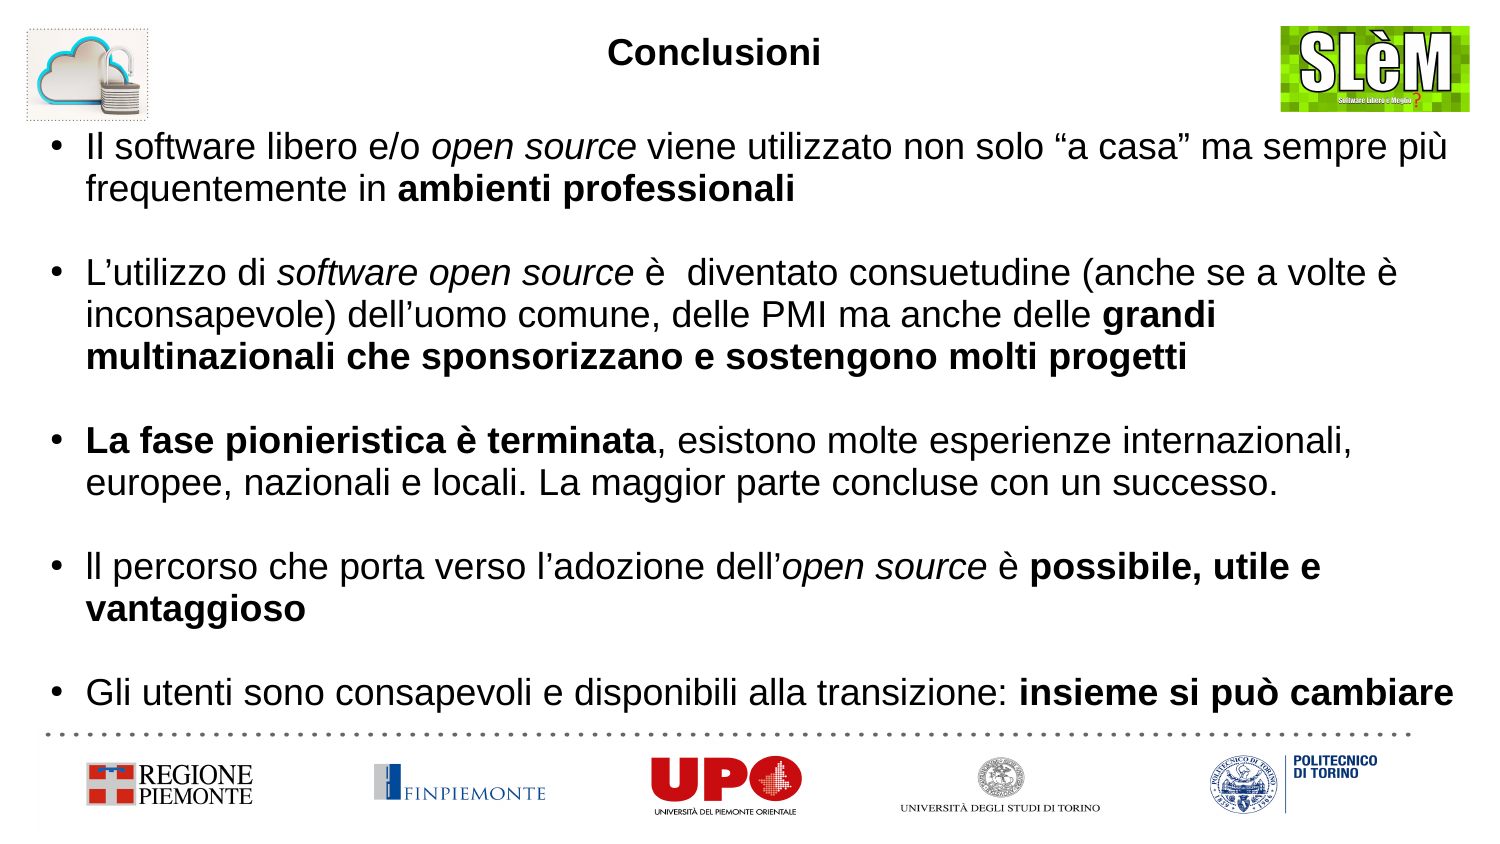

Conclusioni
Il software libero e/o open source viene utilizzato non solo “a casa” ma sempre più frequentemente in ambienti professionali
L’utilizzo di software open source è diventato consuetudine (anche se a volte è inconsapevole) dell’uomo comune, delle PMI ma anche delle grandi multinazionali che sponsorizzano e sostengono molti progetti
La fase pionieristica è terminata, esistono molte esperienze internazionali, europee, nazionali e locali. La maggior parte concluse con un successo.
ll percorso che porta verso l’adozione dell’open source è possibile, utile e vantaggioso
Gli utenti sono consapevoli e disponibili alla transizione: insieme si può cambiare